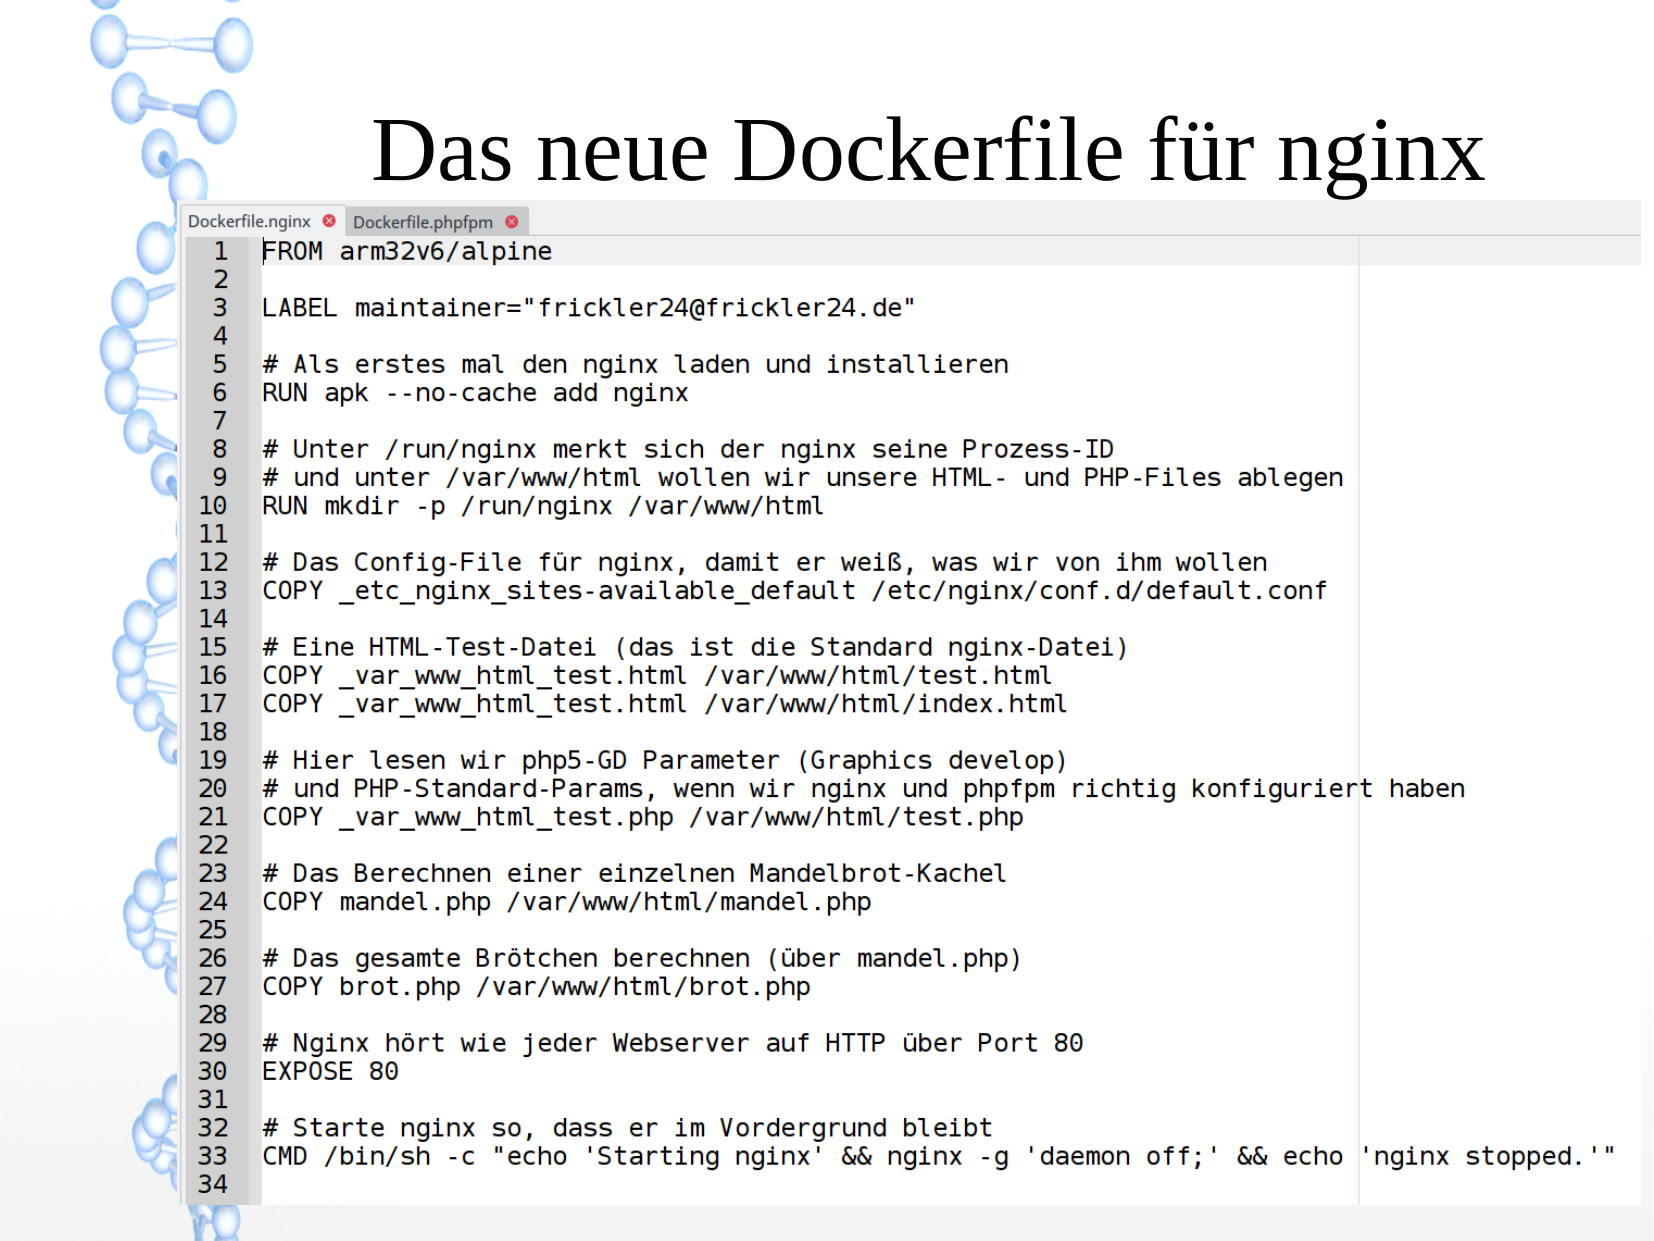

# Das neue Dockerfile für nginx
65